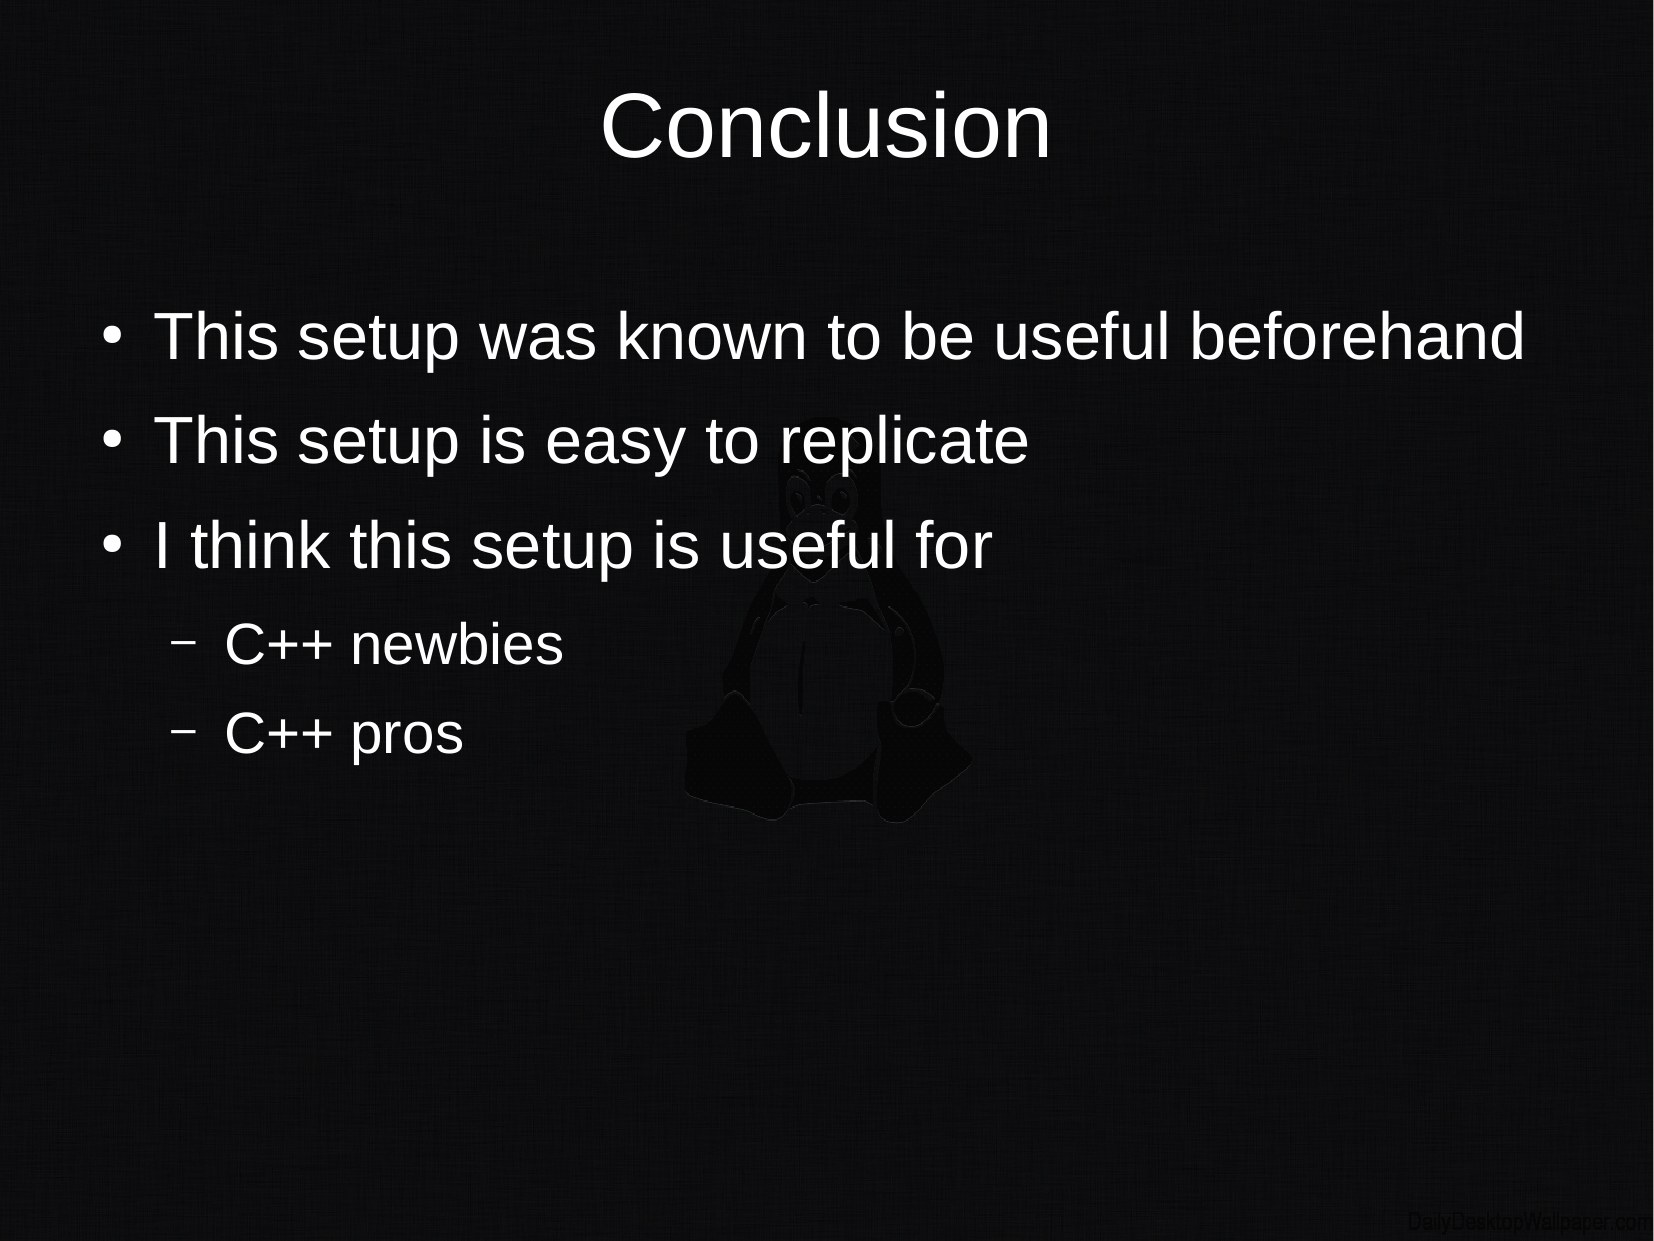

# Conclusion
This setup was known to be useful beforehand
This setup is easy to replicate
I think this setup is useful for
C++ newbies
C++ pros